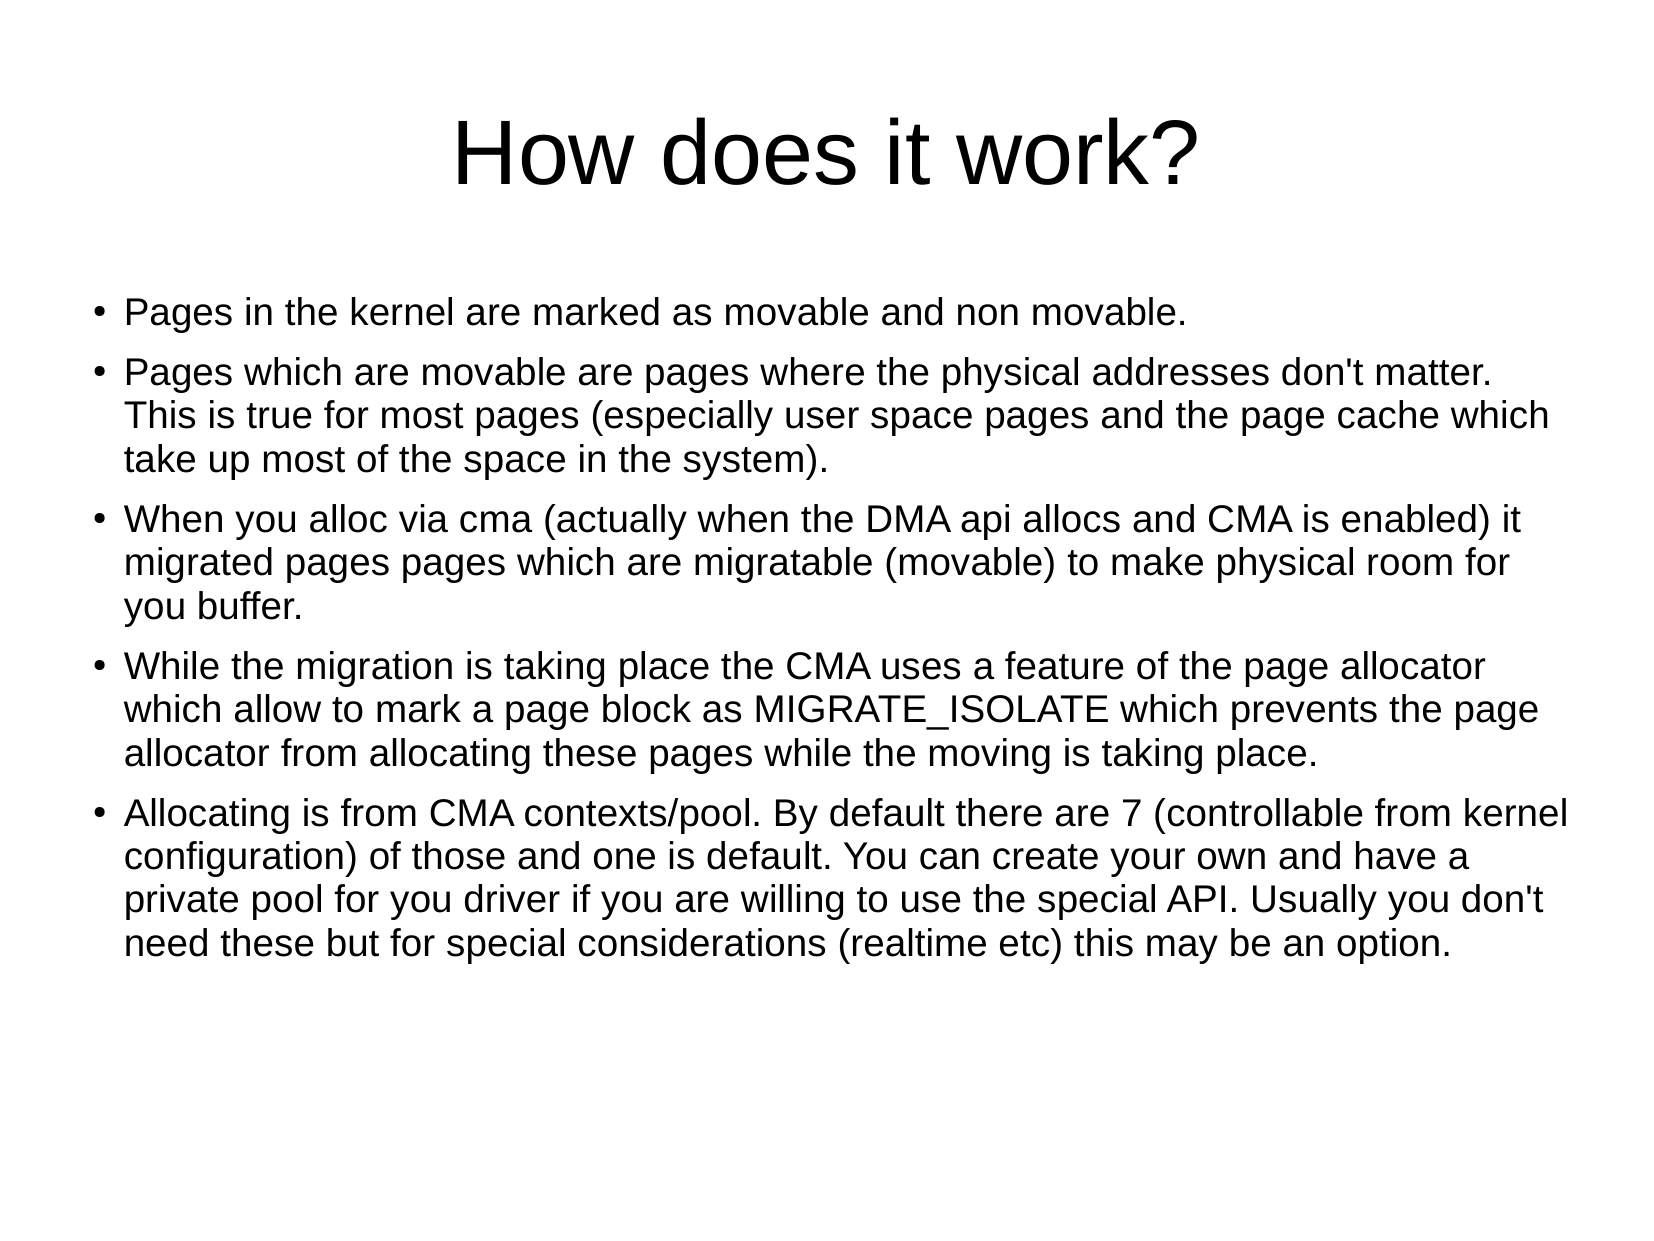

# How does it work?
Pages in the kernel are marked as movable and non movable.
Pages which are movable are pages where the physical addresses don't matter. This is true for most pages (especially user space pages and the page cache which take up most of the space in the system).
When you alloc via cma (actually when the DMA api allocs and CMA is enabled) it migrated pages pages which are migratable (movable) to make physical room for you buffer.
While the migration is taking place the CMA uses a feature of the page allocator which allow to mark a page block as MIGRATE_ISOLATE which prevents the page allocator from allocating these pages while the moving is taking place.
Allocating is from CMA contexts/pool. By default there are 7 (controllable from kernel configuration) of those and one is default. You can create your own and have a private pool for you driver if you are willing to use the special API. Usually you don't need these but for special considerations (realtime etc) this may be an option.